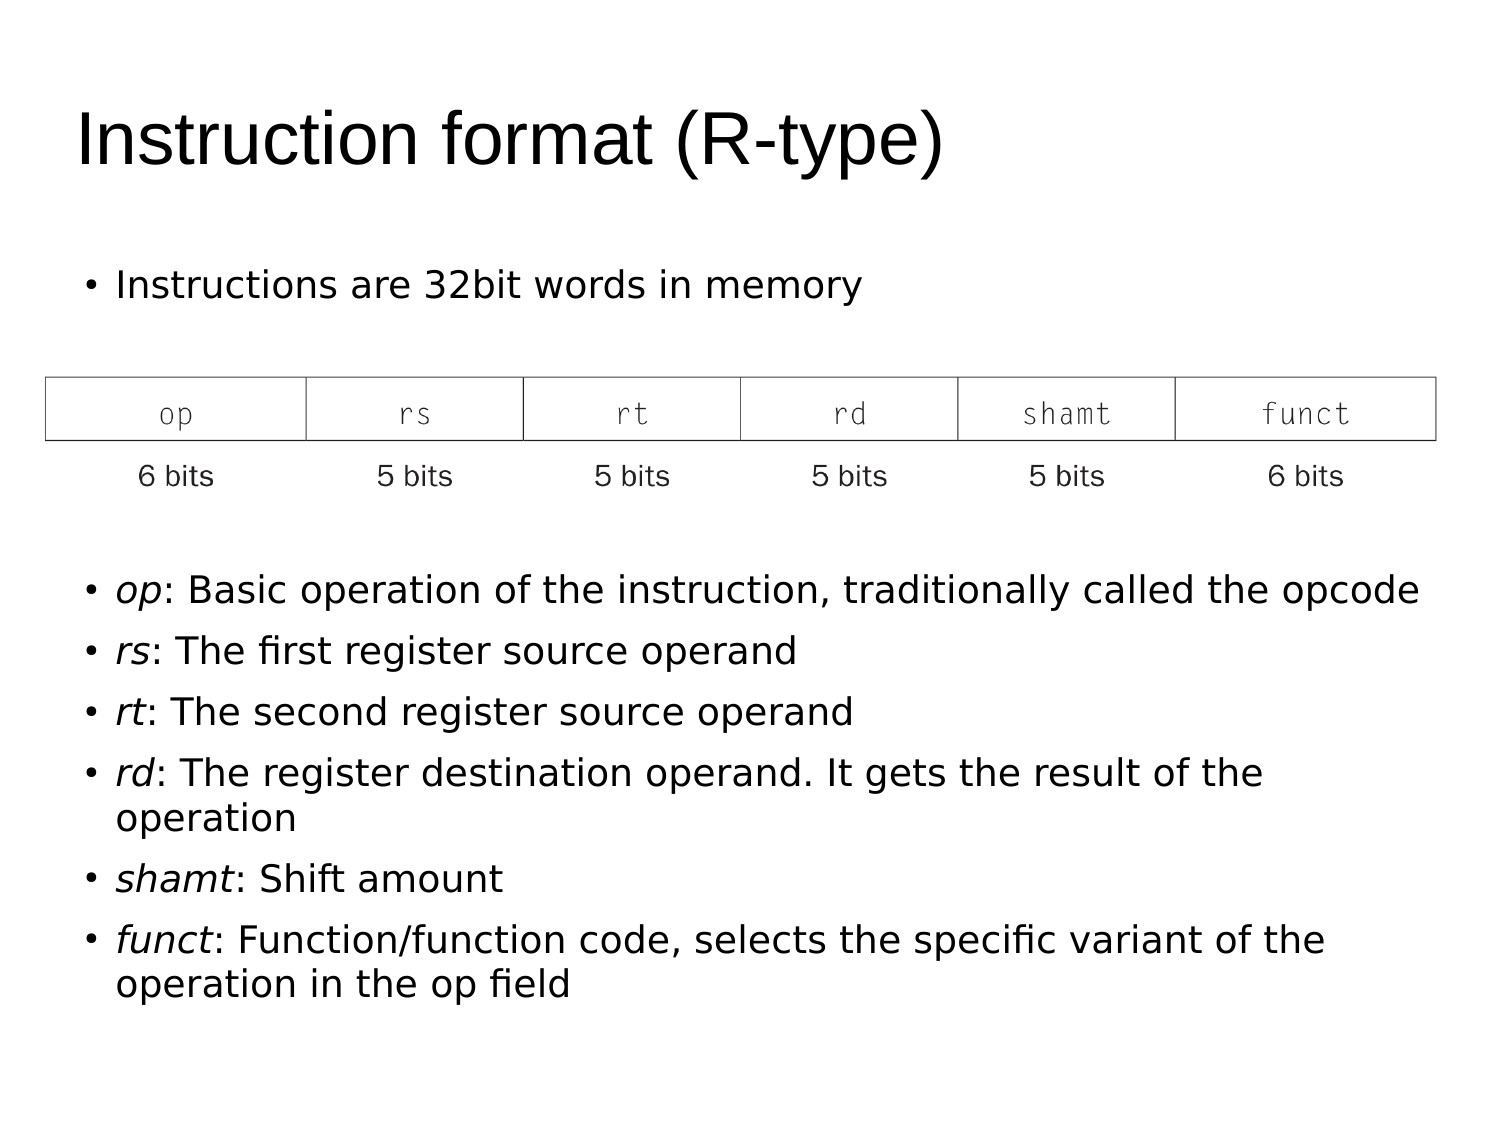

# Instruction format (R-type)
Instructions are 32bit words in memory
op: Basic operation of the instruction, traditionally called the opcode
rs: The first register source operand
rt: The second register source operand
rd: The register destination operand. It gets the result of the operation
shamt: Shift amount
funct: Function/function code, selects the specific variant of the operation in the op field